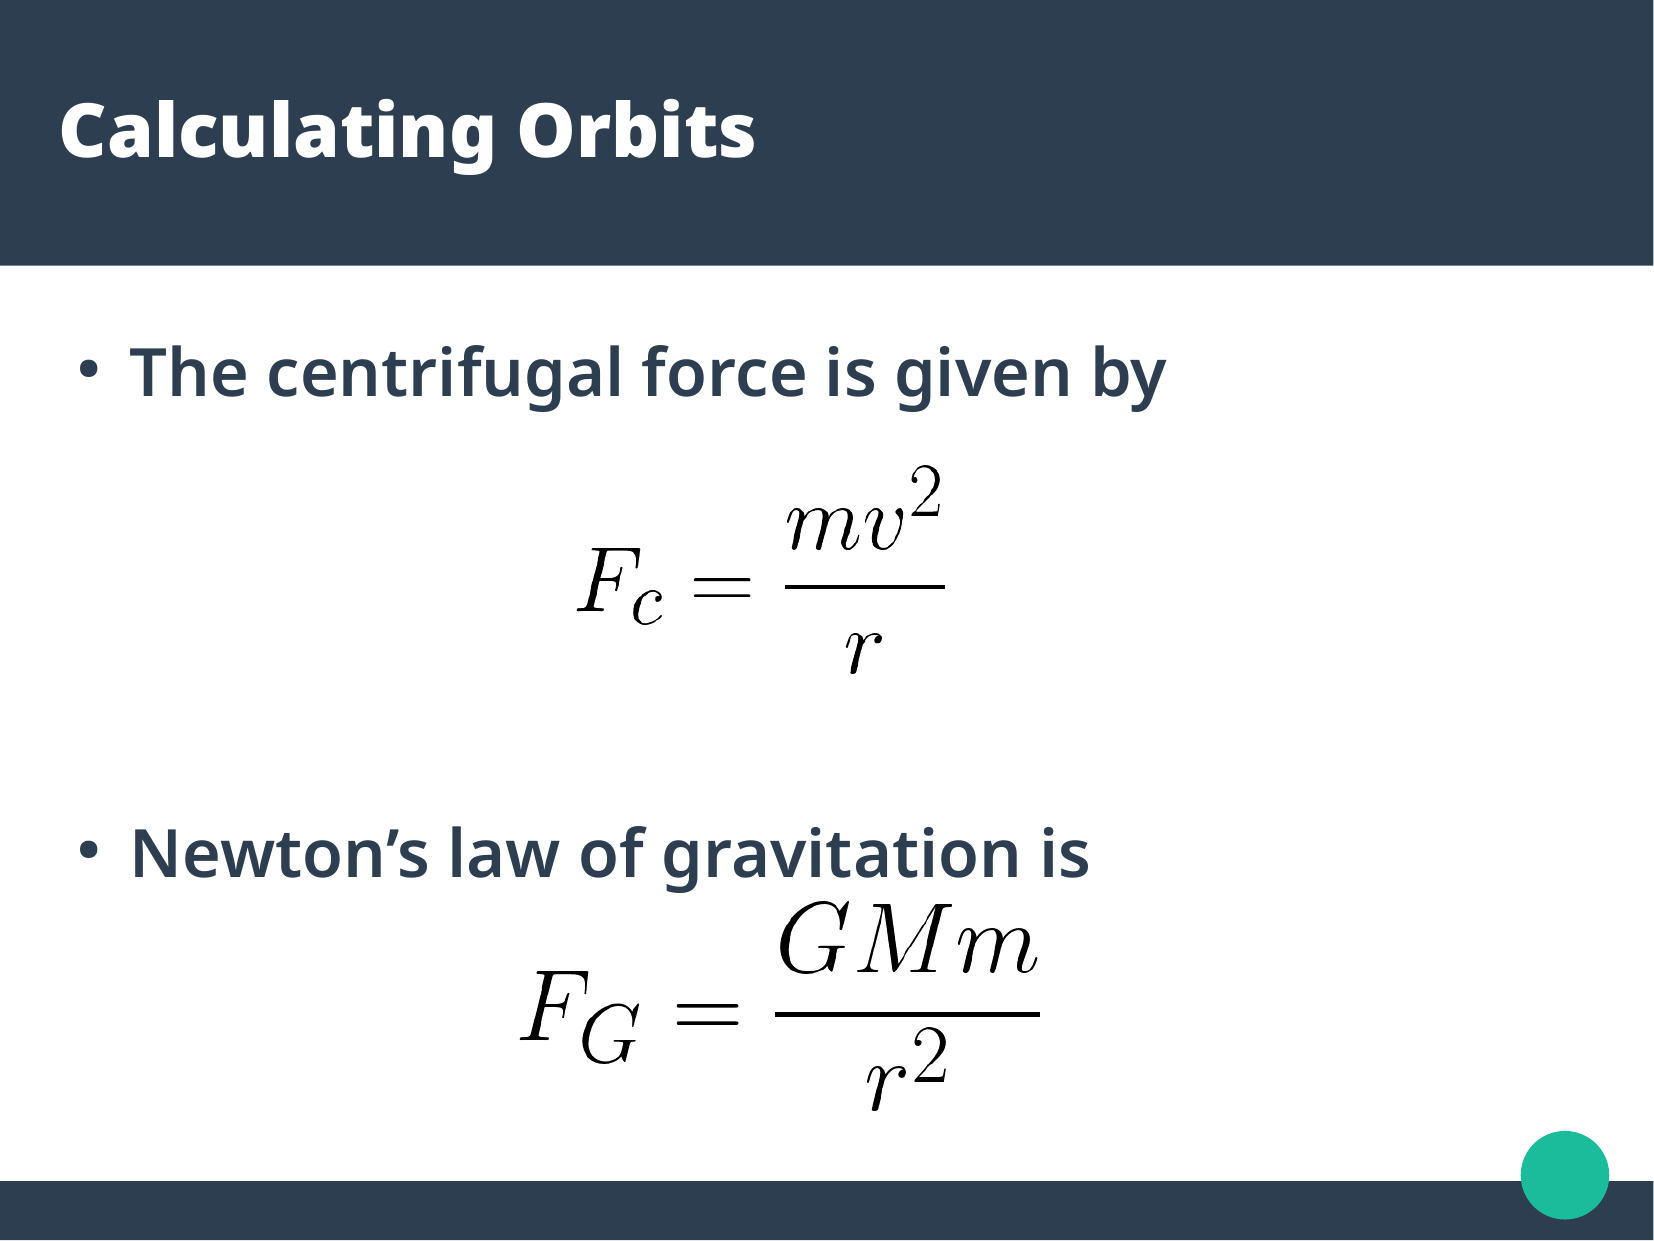

# Calculating Orbits
The centrifugal force is given by
Newton’s law of gravitation is